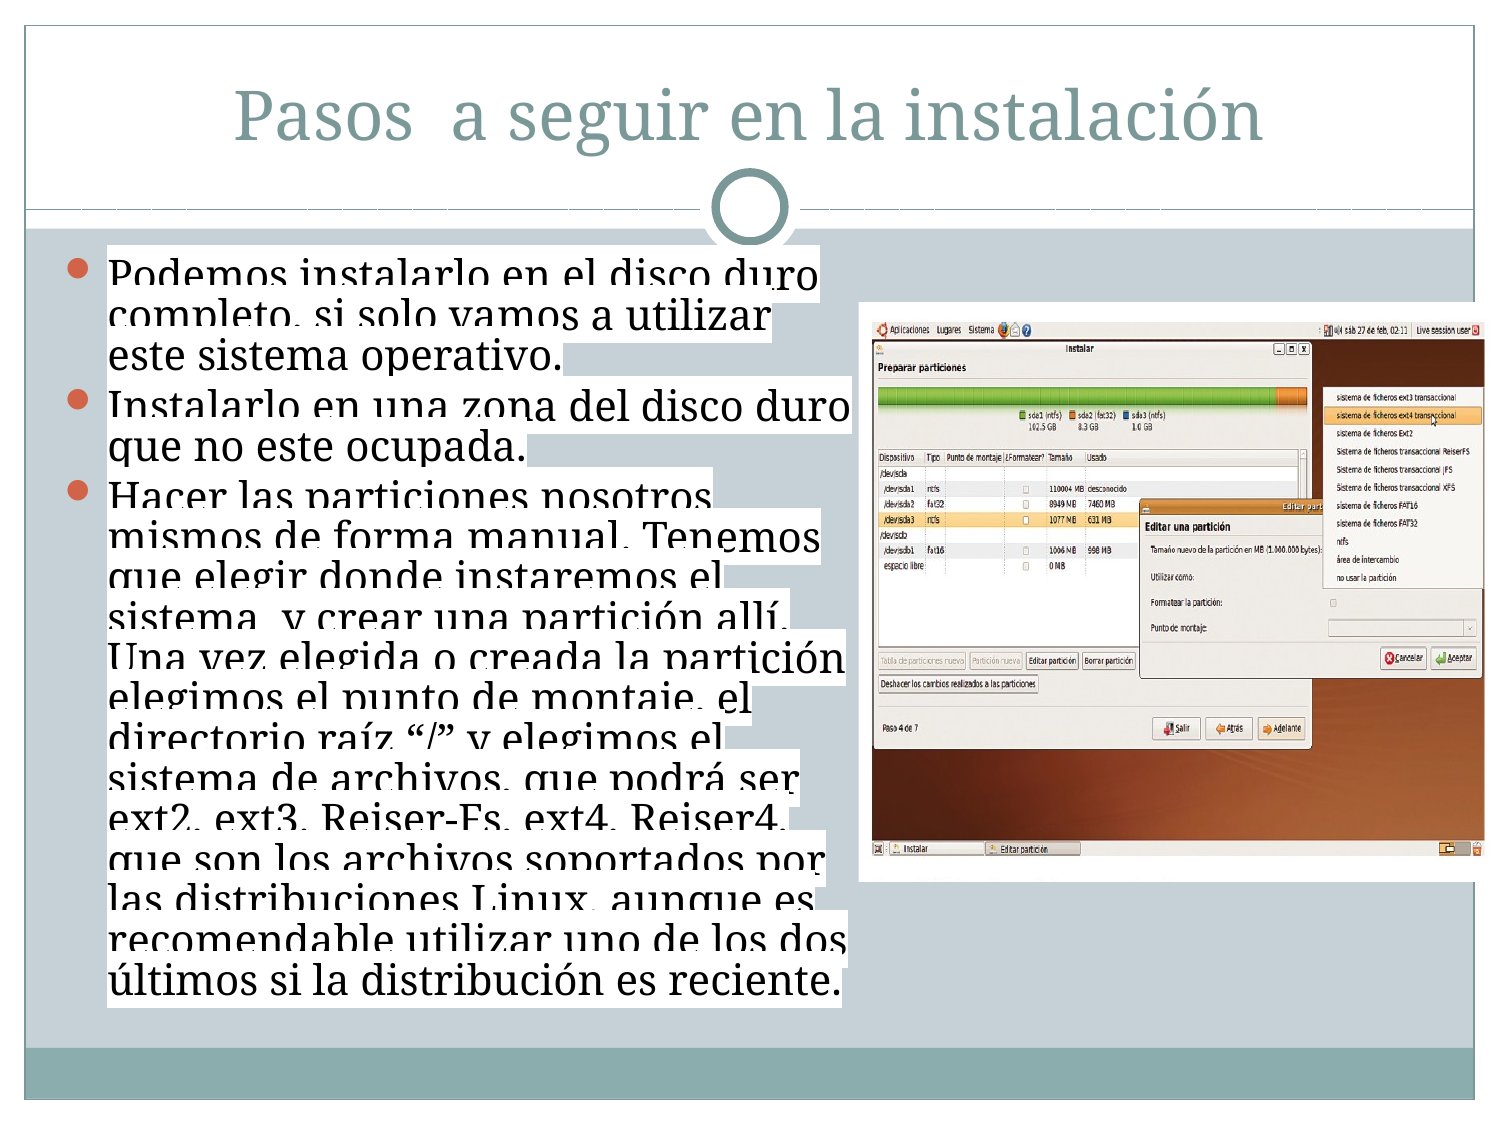

# Pasos a seguir en la instalación
Podemos instalarlo en el disco duro completo, si solo vamos a utilizar este sistema operativo.
Instalarlo en una zona del disco duro que no este ocupada.
Hacer las particiones nosotros mismos de forma manual. Tenemos que elegir donde instaremos el sistema y crear una partición allí. Una vez elegida o creada la partición elegimos el punto de montaje, el directorio raíz “/” y elegimos el sistema de archivos, que podrá ser ext2, ext3. Reiser-Fs, ext4, Reiser4, que son los archivos soportados por las distribuciones Linux, aunque es recomendable utilizar uno de los dos últimos si la distribución es reciente.